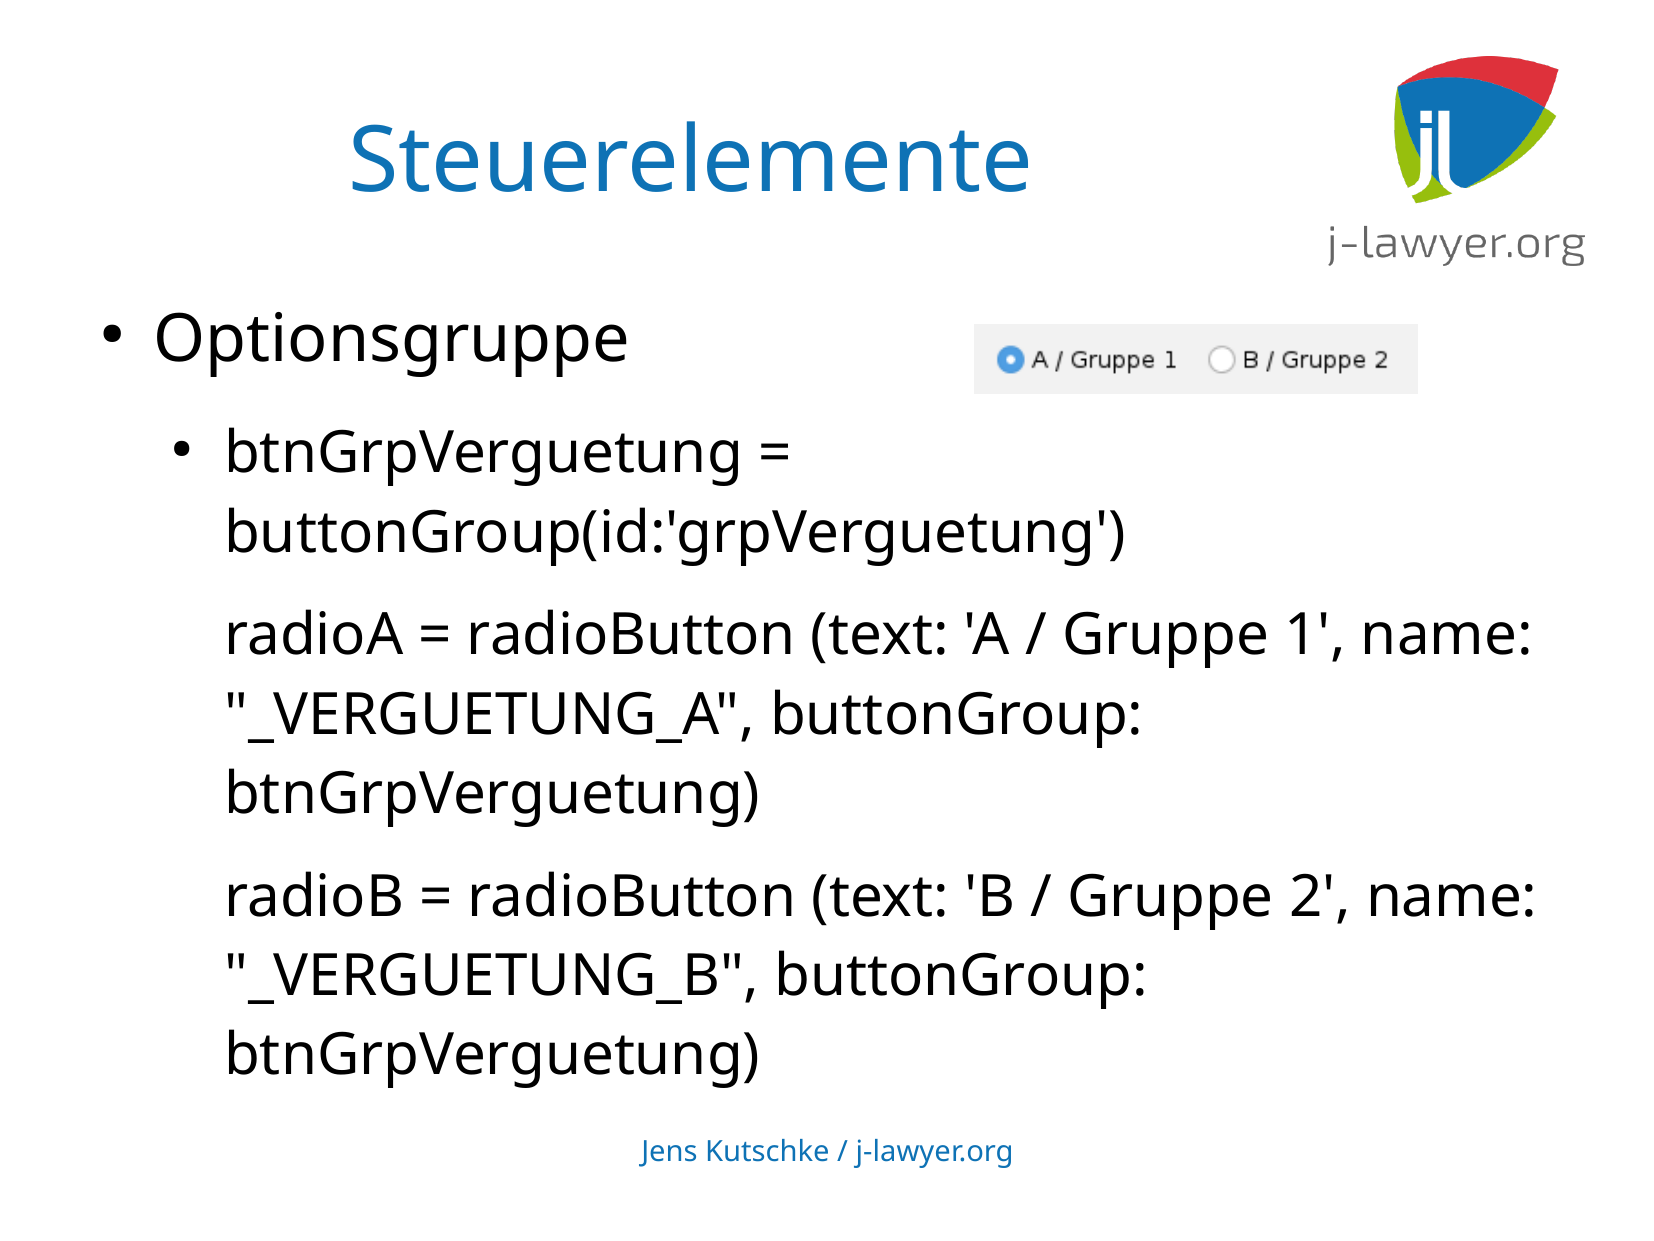

# Steuerelemente
Optionsgruppe
btnGrpVerguetung = buttonGroup(id:'grpVerguetung')
radioA = radioButton (text: 'A / Gruppe 1', name: "_VERGUETUNG_A", buttonGroup: btnGrpVerguetung)
radioB = radioButton (text: 'B / Gruppe 2', name: "_VERGUETUNG_B", buttonGroup: btnGrpVerguetung)